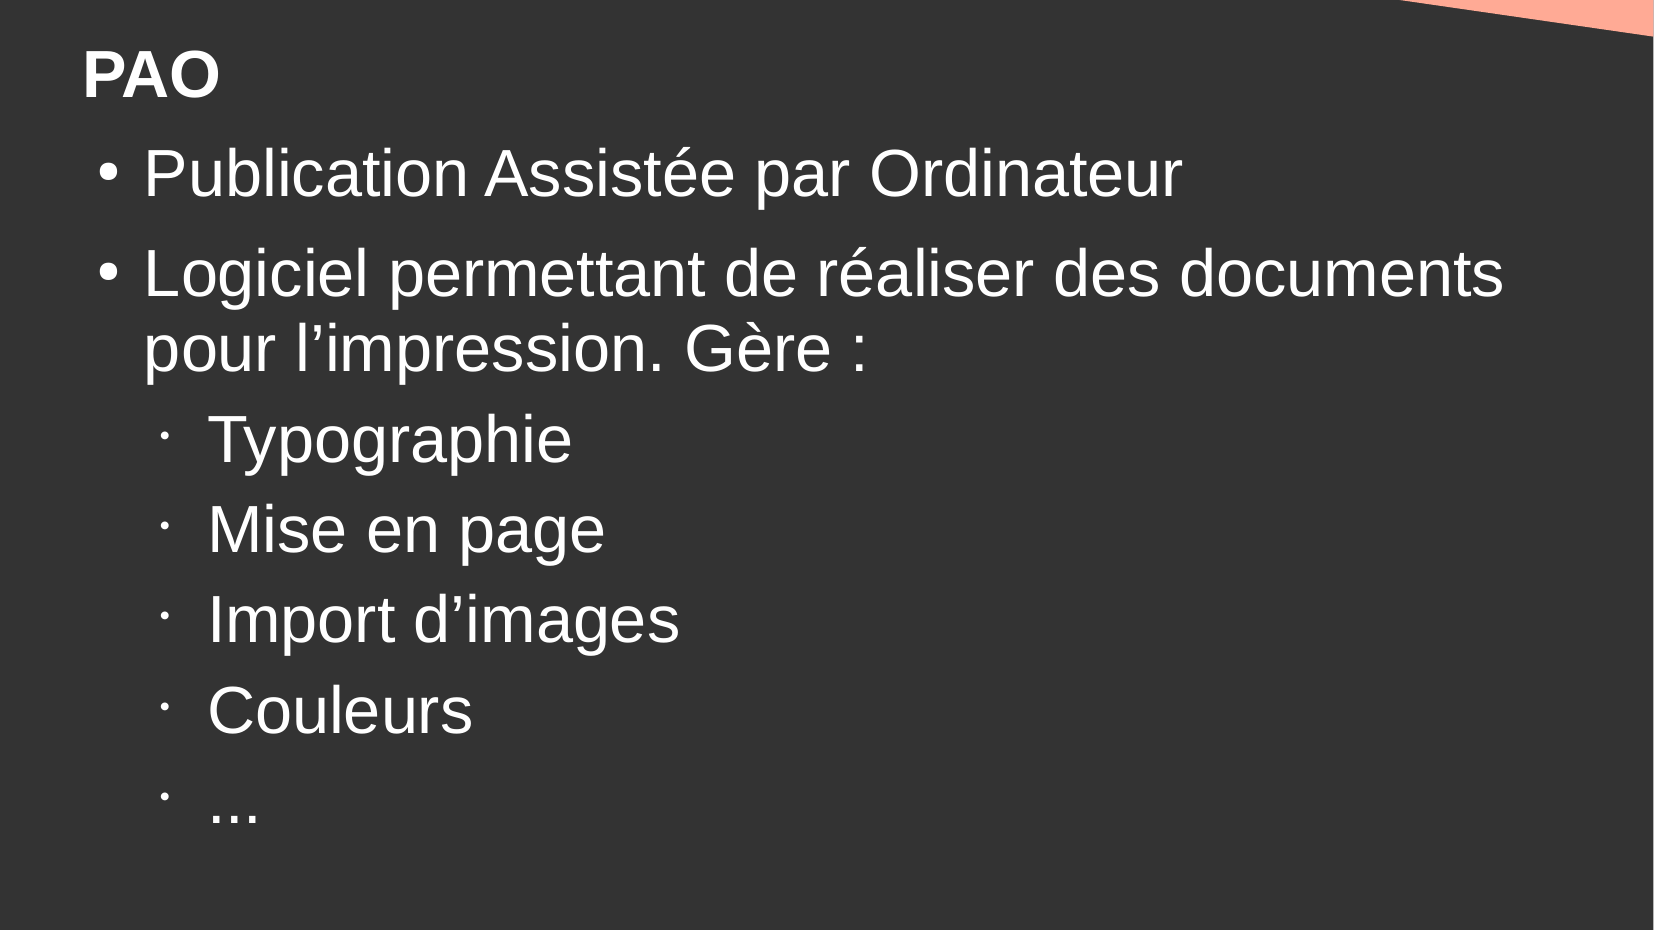

# PAO
Publication Assistée par Ordinateur
Logiciel permettant de réaliser des documents pour l’impression. Gère :
Typographie
Mise en page
Import d’images
Couleurs
...